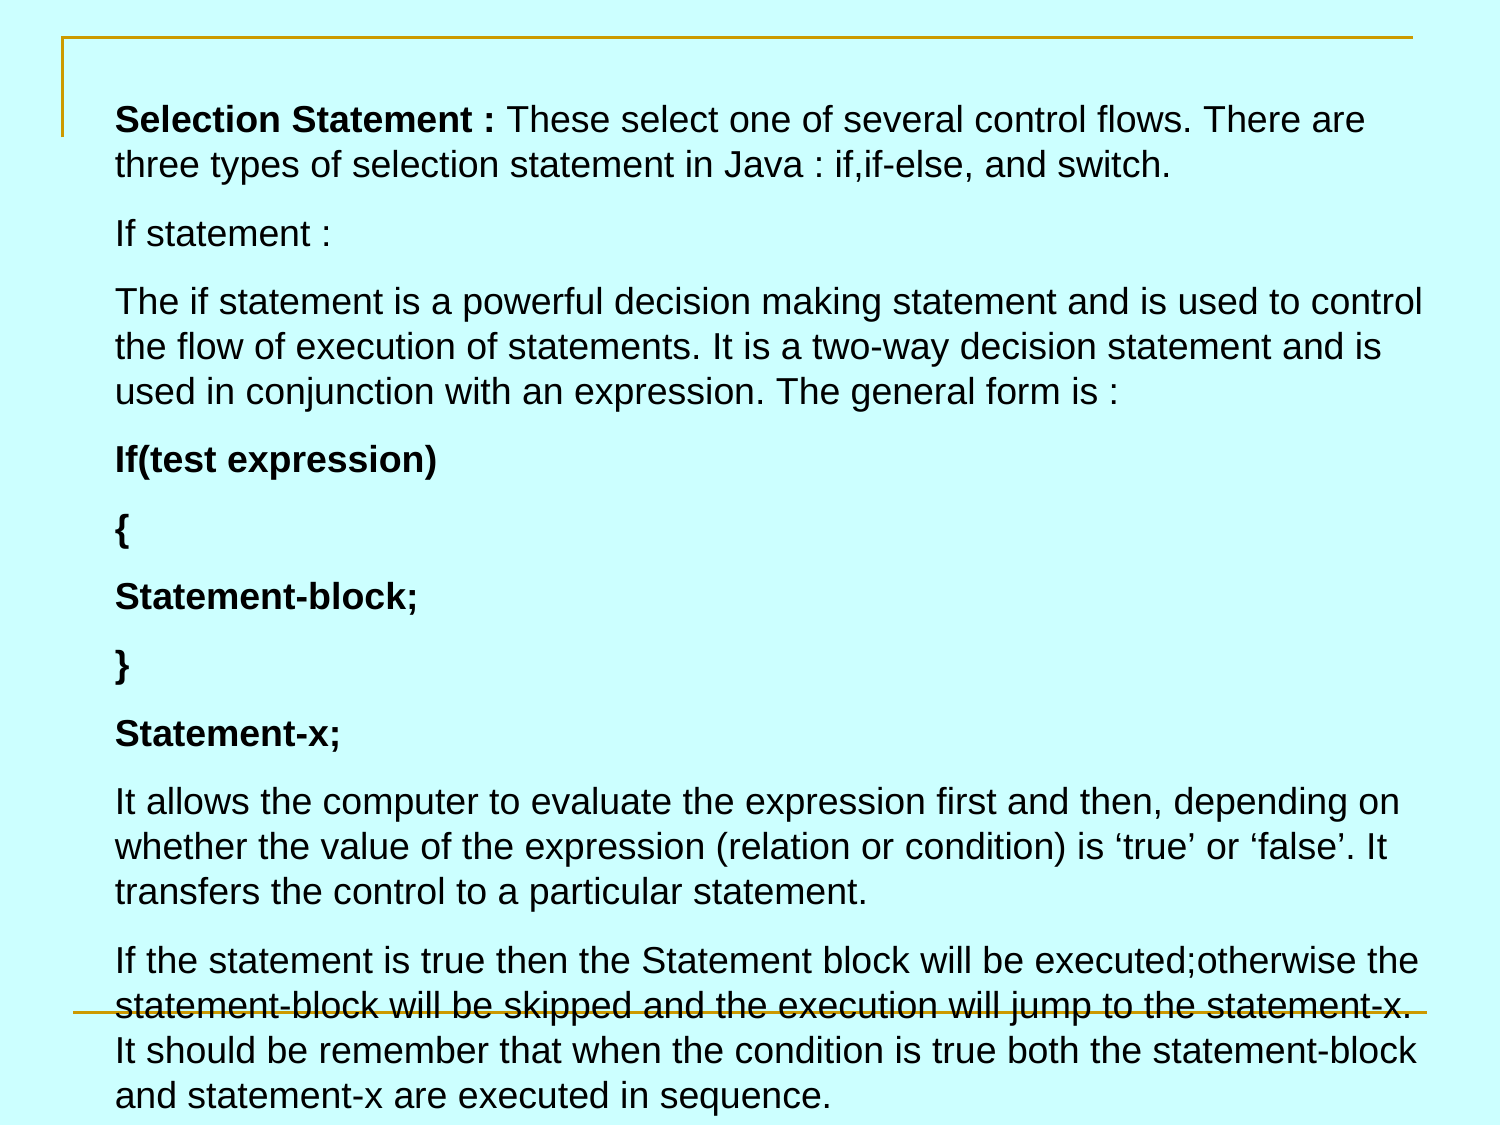

Selection Statement : These select one of several control flows. There are three types of selection statement in Java : if,if-else, and switch.
If statement :
The if statement is a powerful decision making statement and is used to control the flow of execution of statements. It is a two-way decision statement and is used in conjunction with an expression. The general form is :
If(test expression)
{
Statement-block;
}
Statement-x;
It allows the computer to evaluate the expression first and then, depending on whether the value of the expression (relation or condition) is ‘true’ or ‘false’. It transfers the control to a particular statement.
If the statement is true then the Statement block will be executed;otherwise the statement-block will be skipped and the execution will jump to the statement-x. It should be remember that when the condition is true both the statement-block and statement-x are executed in sequence.